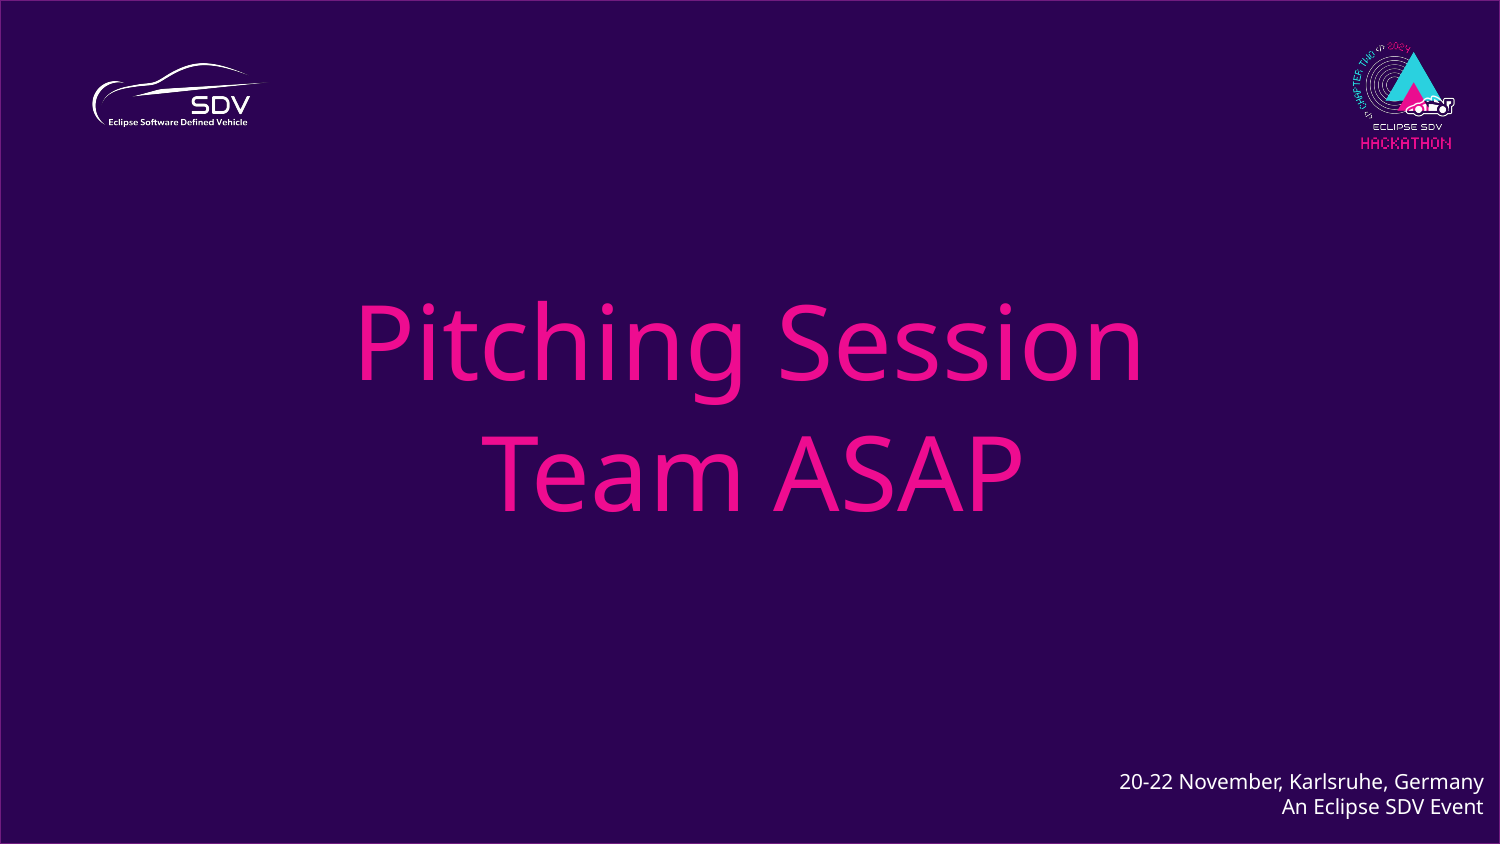

Pitching Session
Team ASAP
20-22 November, Karlsruhe, Germany
An Eclipse SDV Event